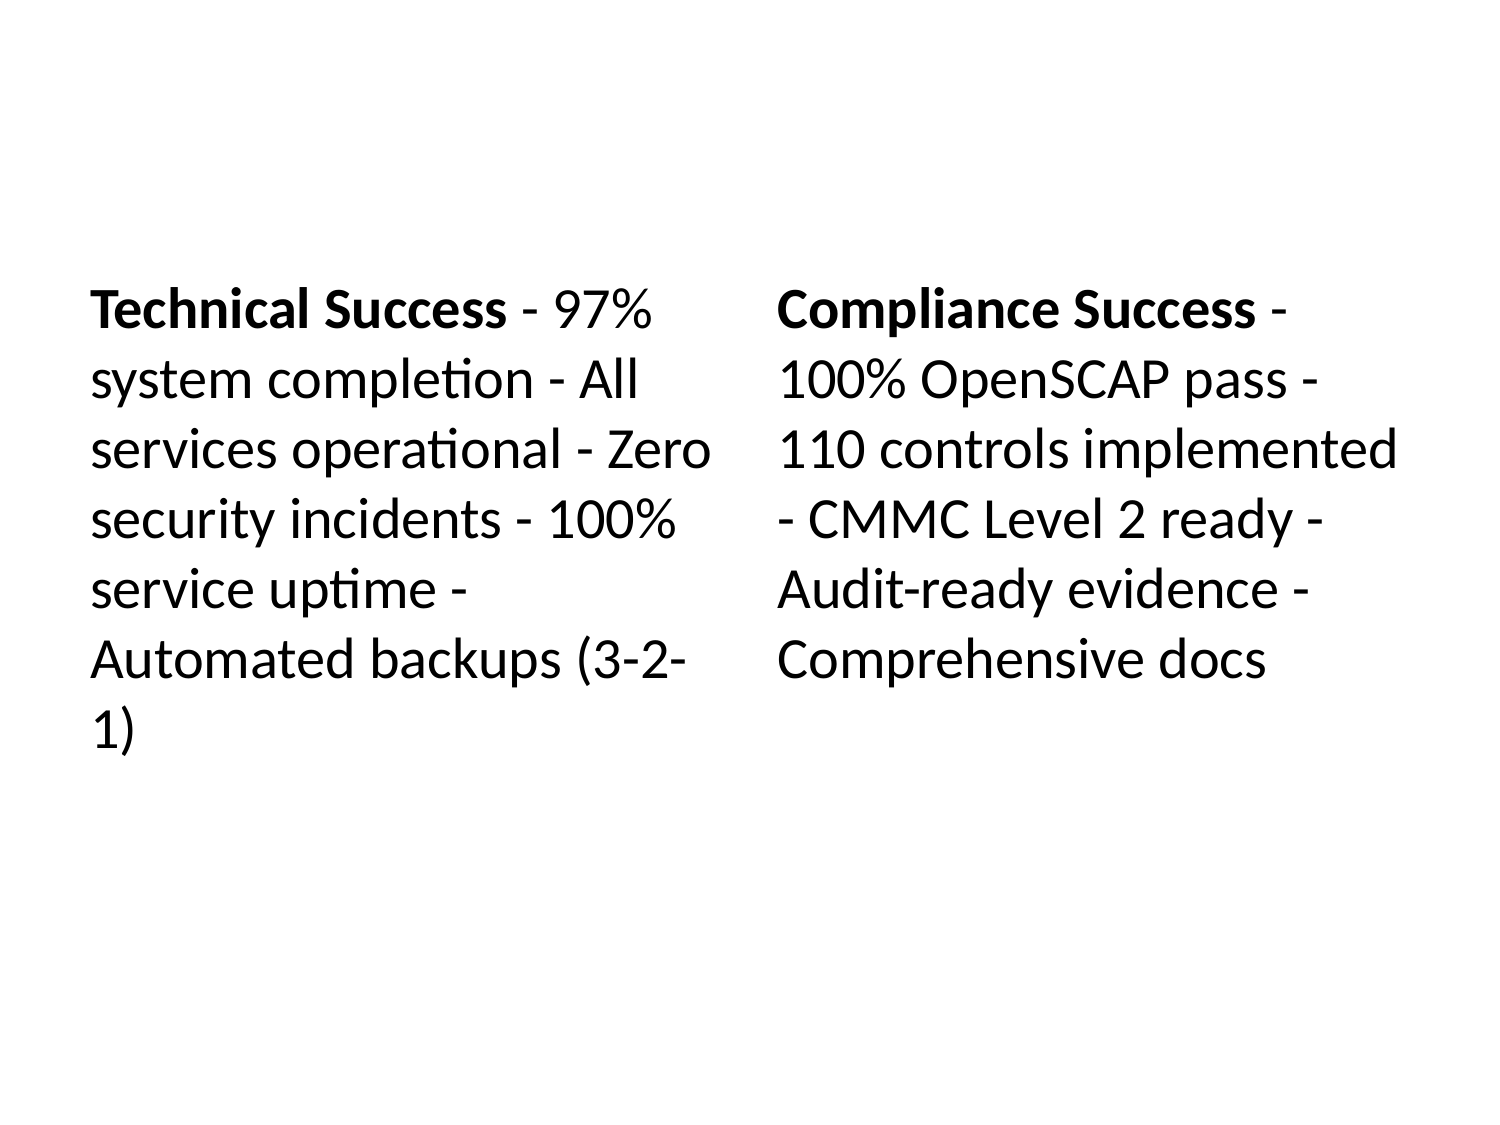

# Technical Success - 97% system completion - All services operational - Zero security incidents - 100% service uptime - Automated backups (3-2-1)
Compliance Success - 100% OpenSCAP pass - 110 controls implemented - CMMC Level 2 ready - Audit-ready evidence - Comprehensive docs